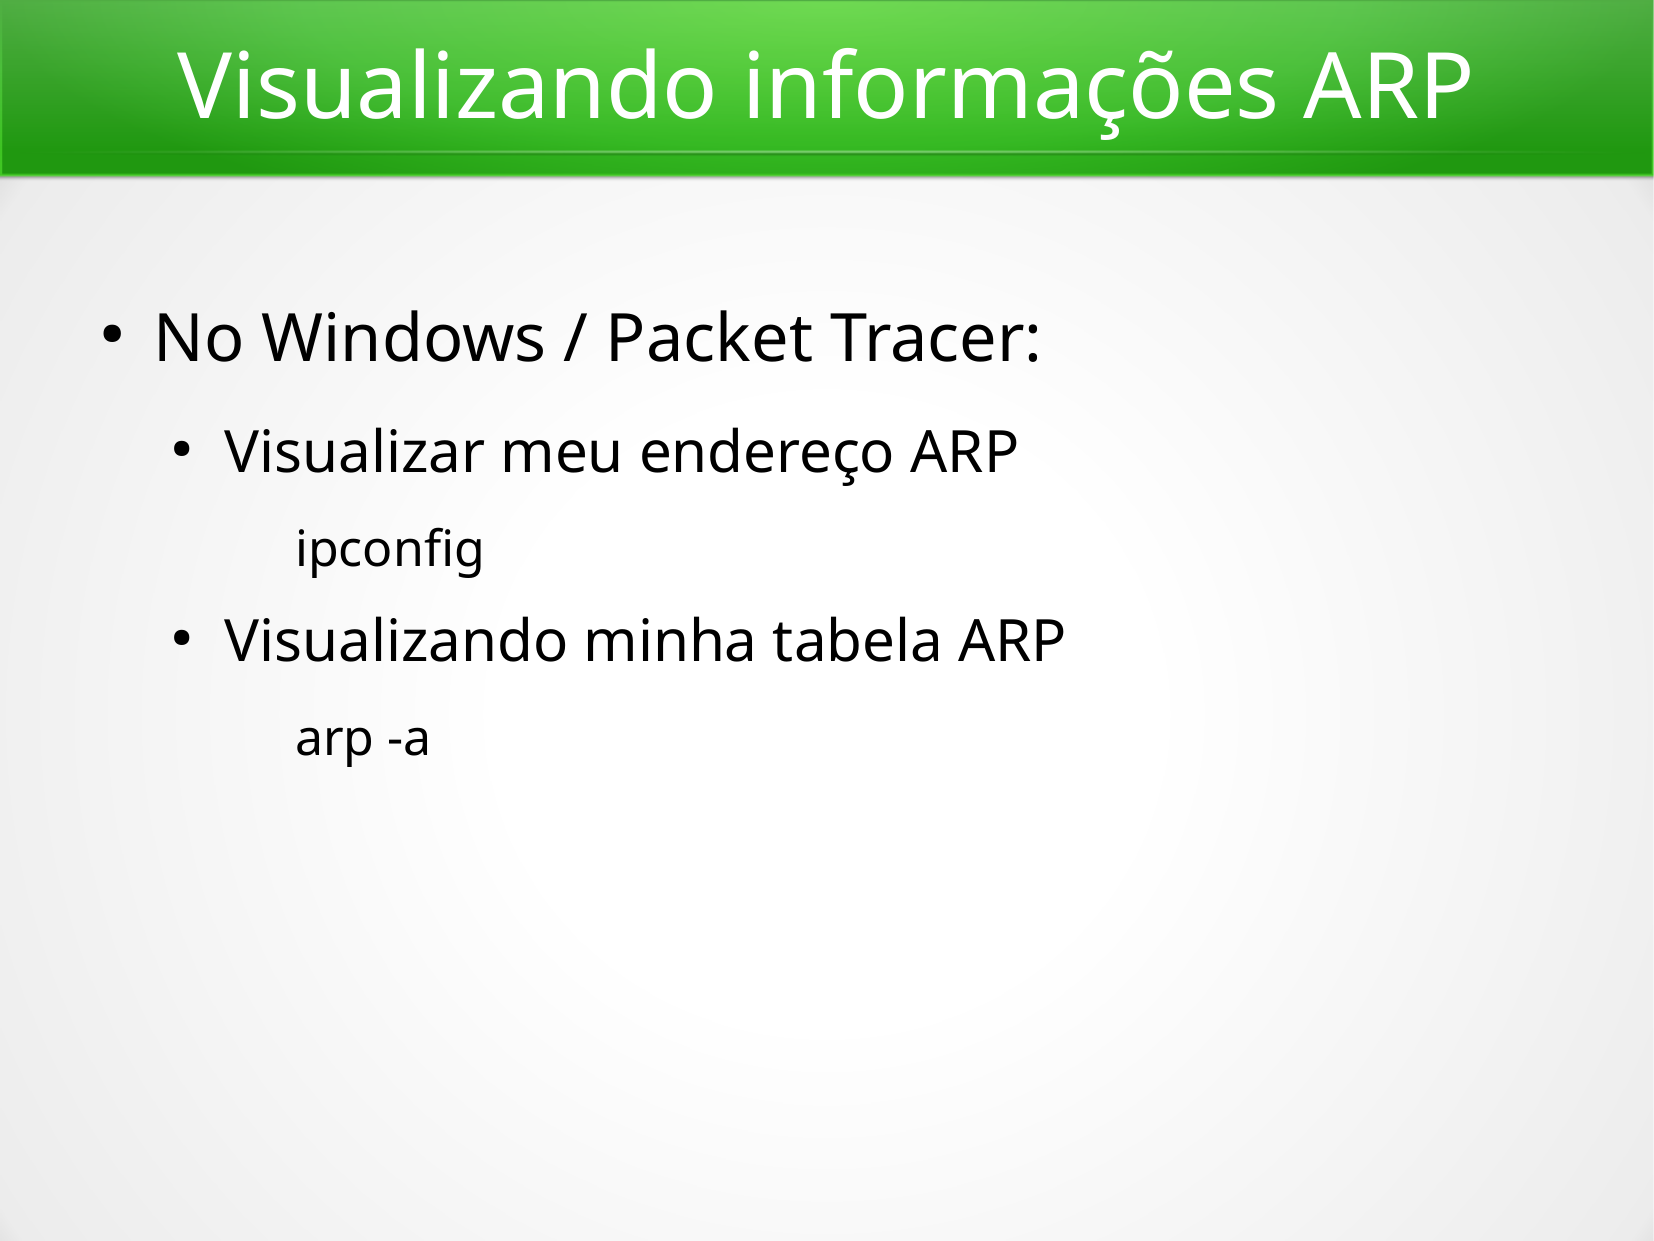

# Visualizando informações ARP
No Windows / Packet Tracer:
Visualizar meu endereço ARP
ipconfig
Visualizando minha tabela ARP
arp -a